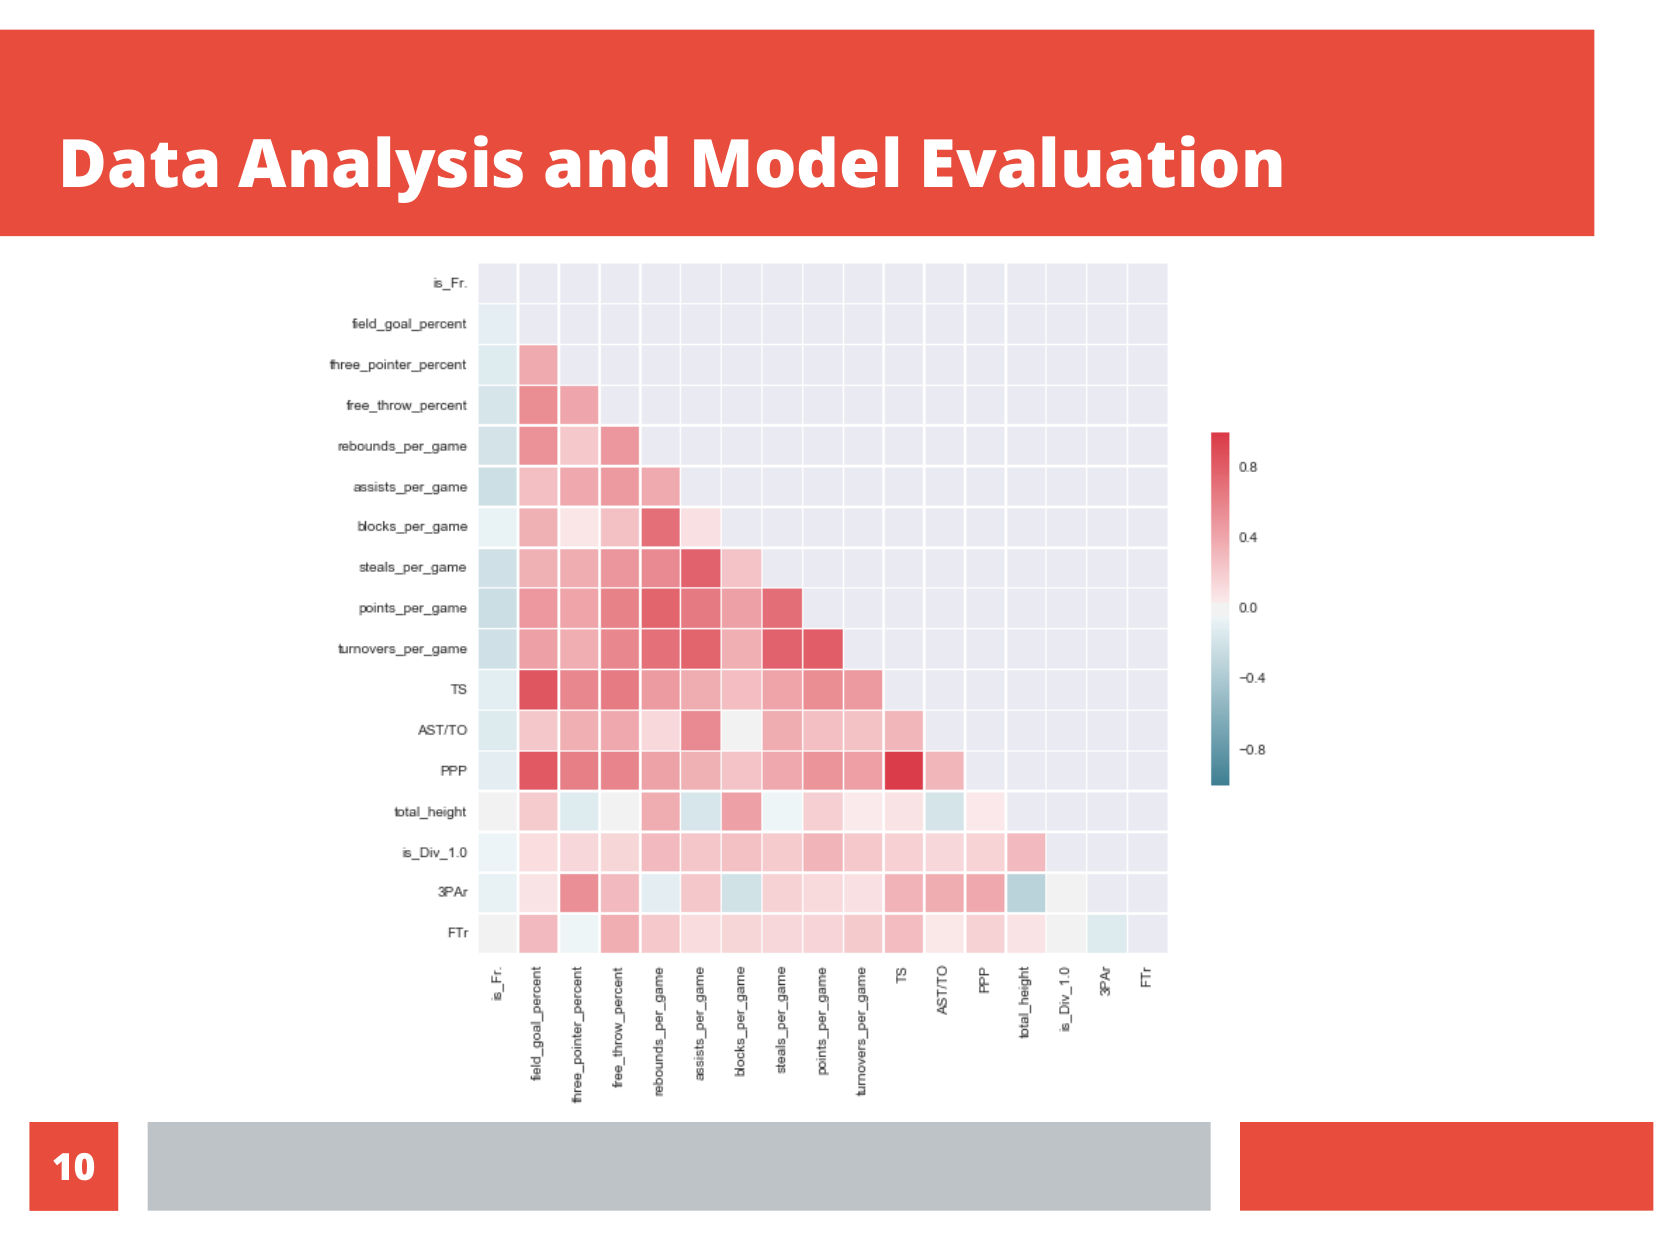

# Data Analysis and Model Evaluation
10